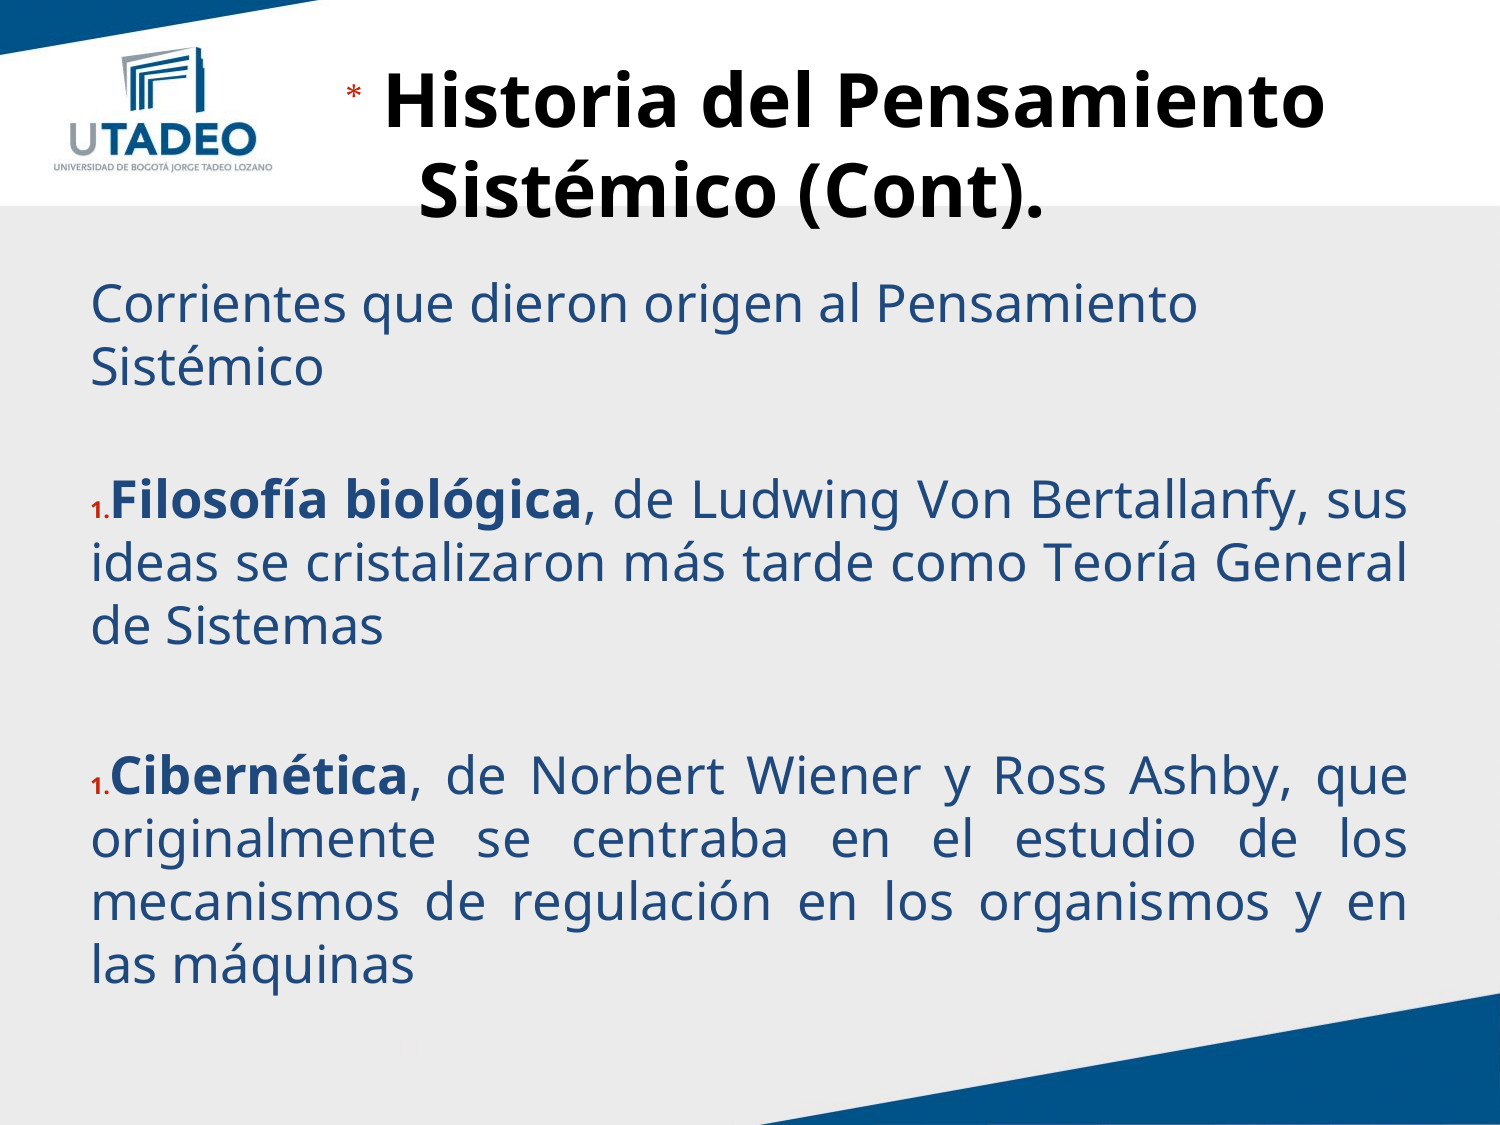

Historia del Pensamiento Sistémico (Cont).
# Corrientes que dieron origen al Pensamiento Sistémico
Filosofía biológica, de Ludwing Von Bertallanfy, sus ideas se cristalizaron más tarde como Teoría General de Sistemas
Cibernética, de Norbert Wiener y Ross Ashby, que originalmente se centraba en el estudio de los mecanismos de regulación en los organismos y en las máquinas